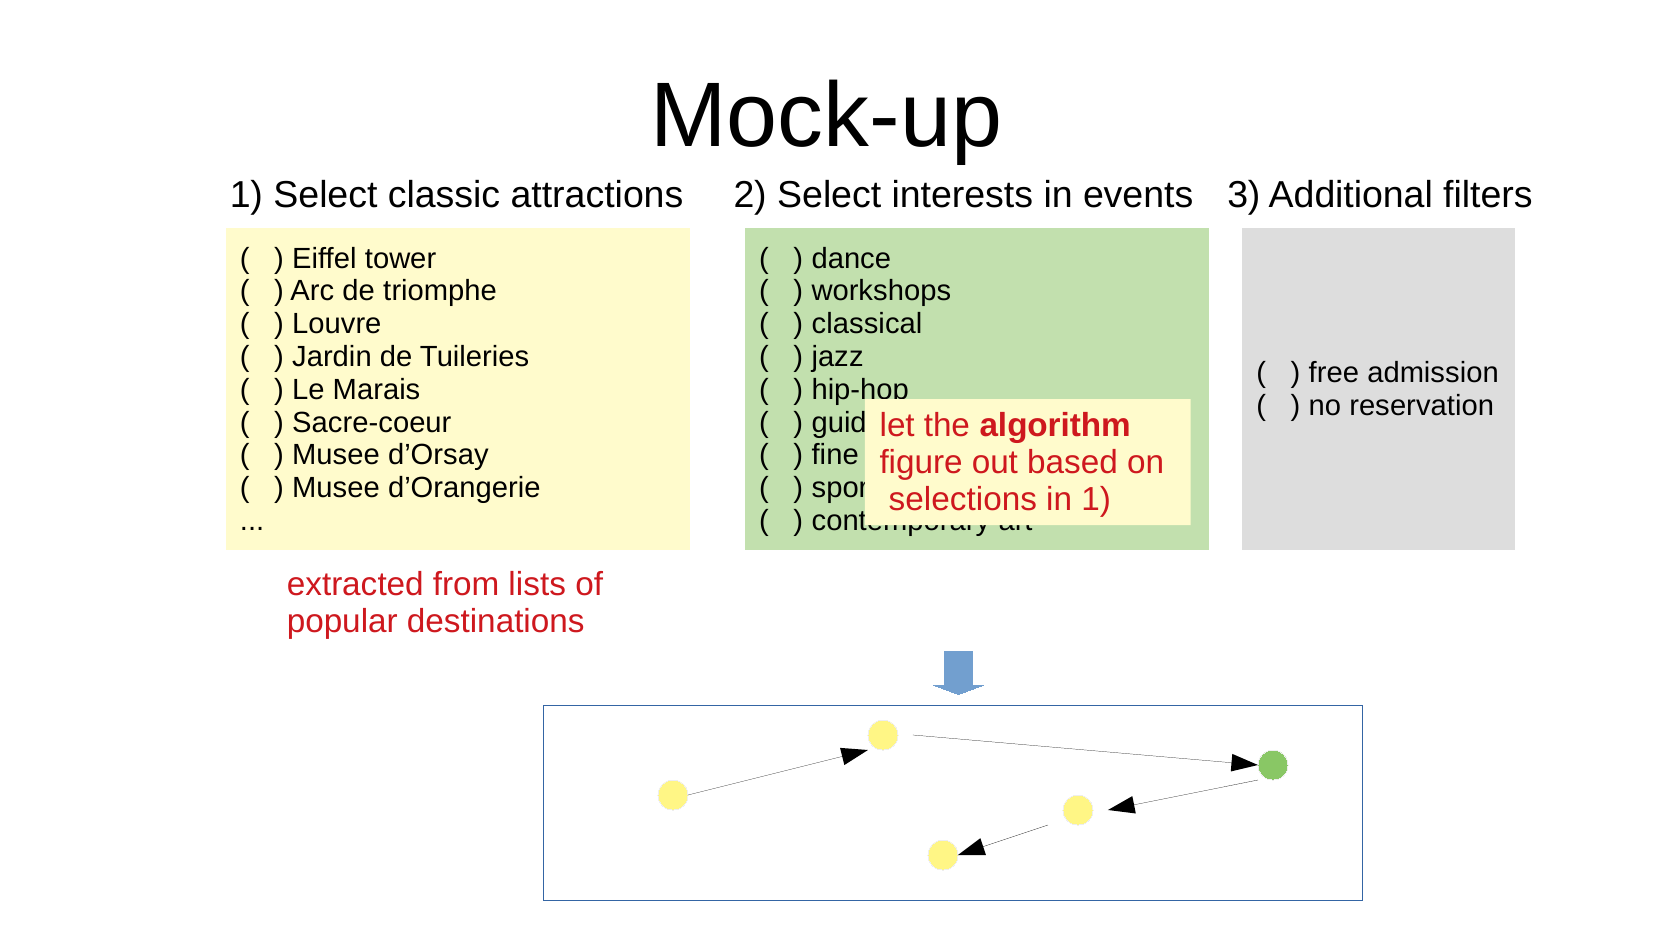

# Mock-up
1) Select classic attractions
2) Select interests in events
3) Additional filters
( ) Eiffel tower
( ) Arc de triomphe
( ) Louvre
( ) Jardin de Tuileries
( ) Le Marais
( ) Sacre-coeur
( ) Musee d’Orsay
( ) Musee d’Orangerie
...
( ) dance
( ) workshops
( ) classical
( ) jazz
( ) hip-hop
( ) guided tours
( ) fine art
( ) sports
( ) contemporary art
( ) free admission
( ) no reservation
let the algorithm
figure out based on
 selections in 1)
extracted from lists of
popular destinations